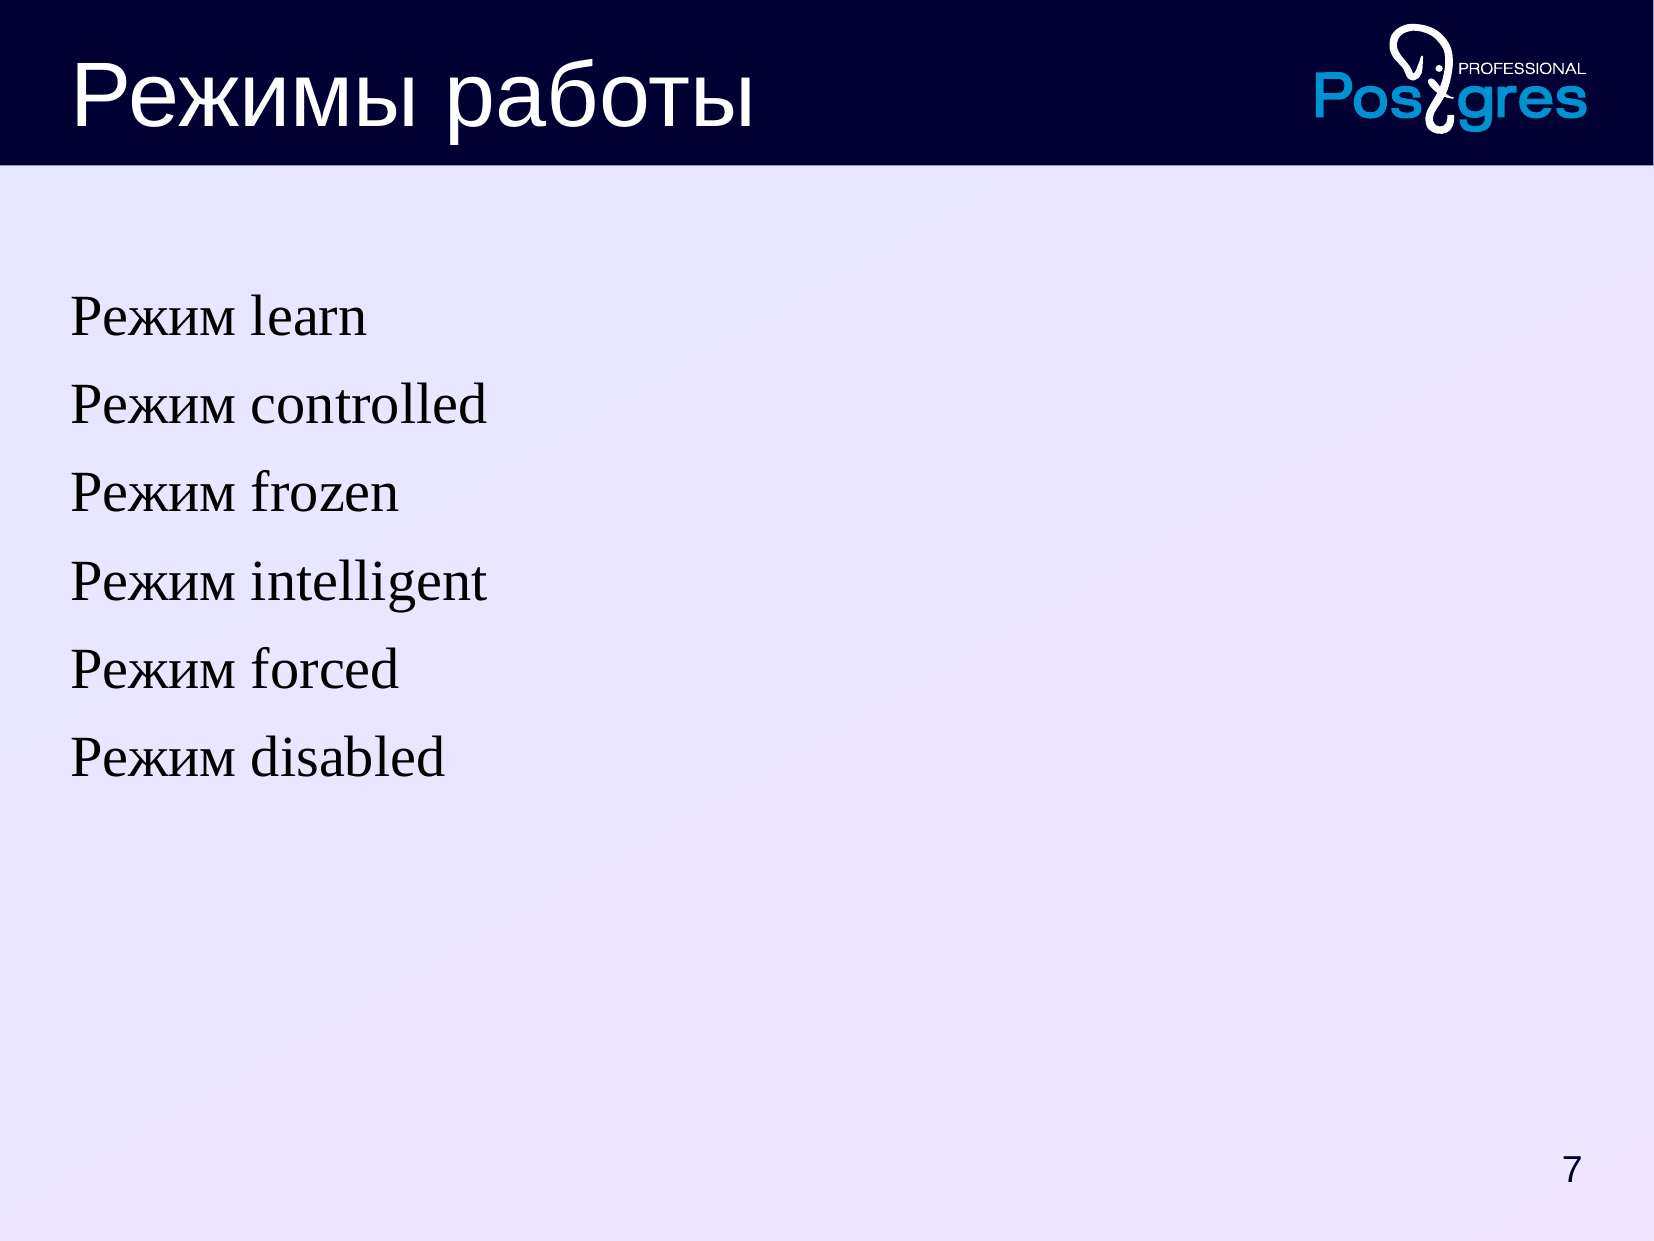

# Режимы работы
Режим learn
Режим controlled
Режим frozen
Режим intelligent
Режим forced
Режим disabled